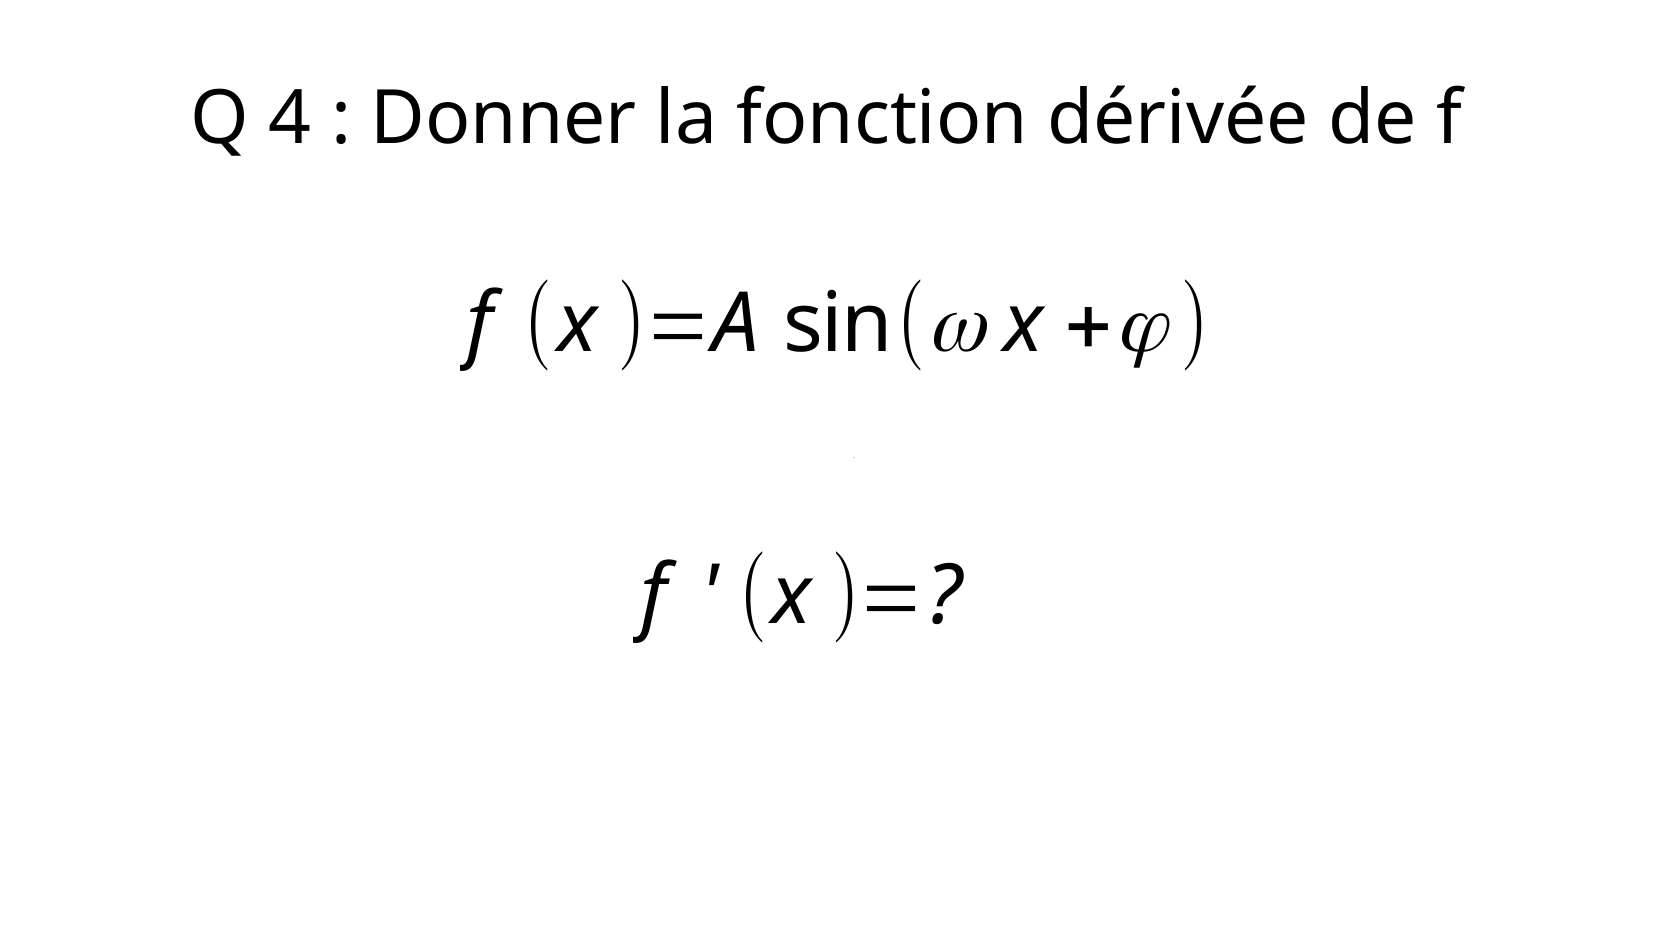

# Q 4 : Donner la fonction dérivée de f